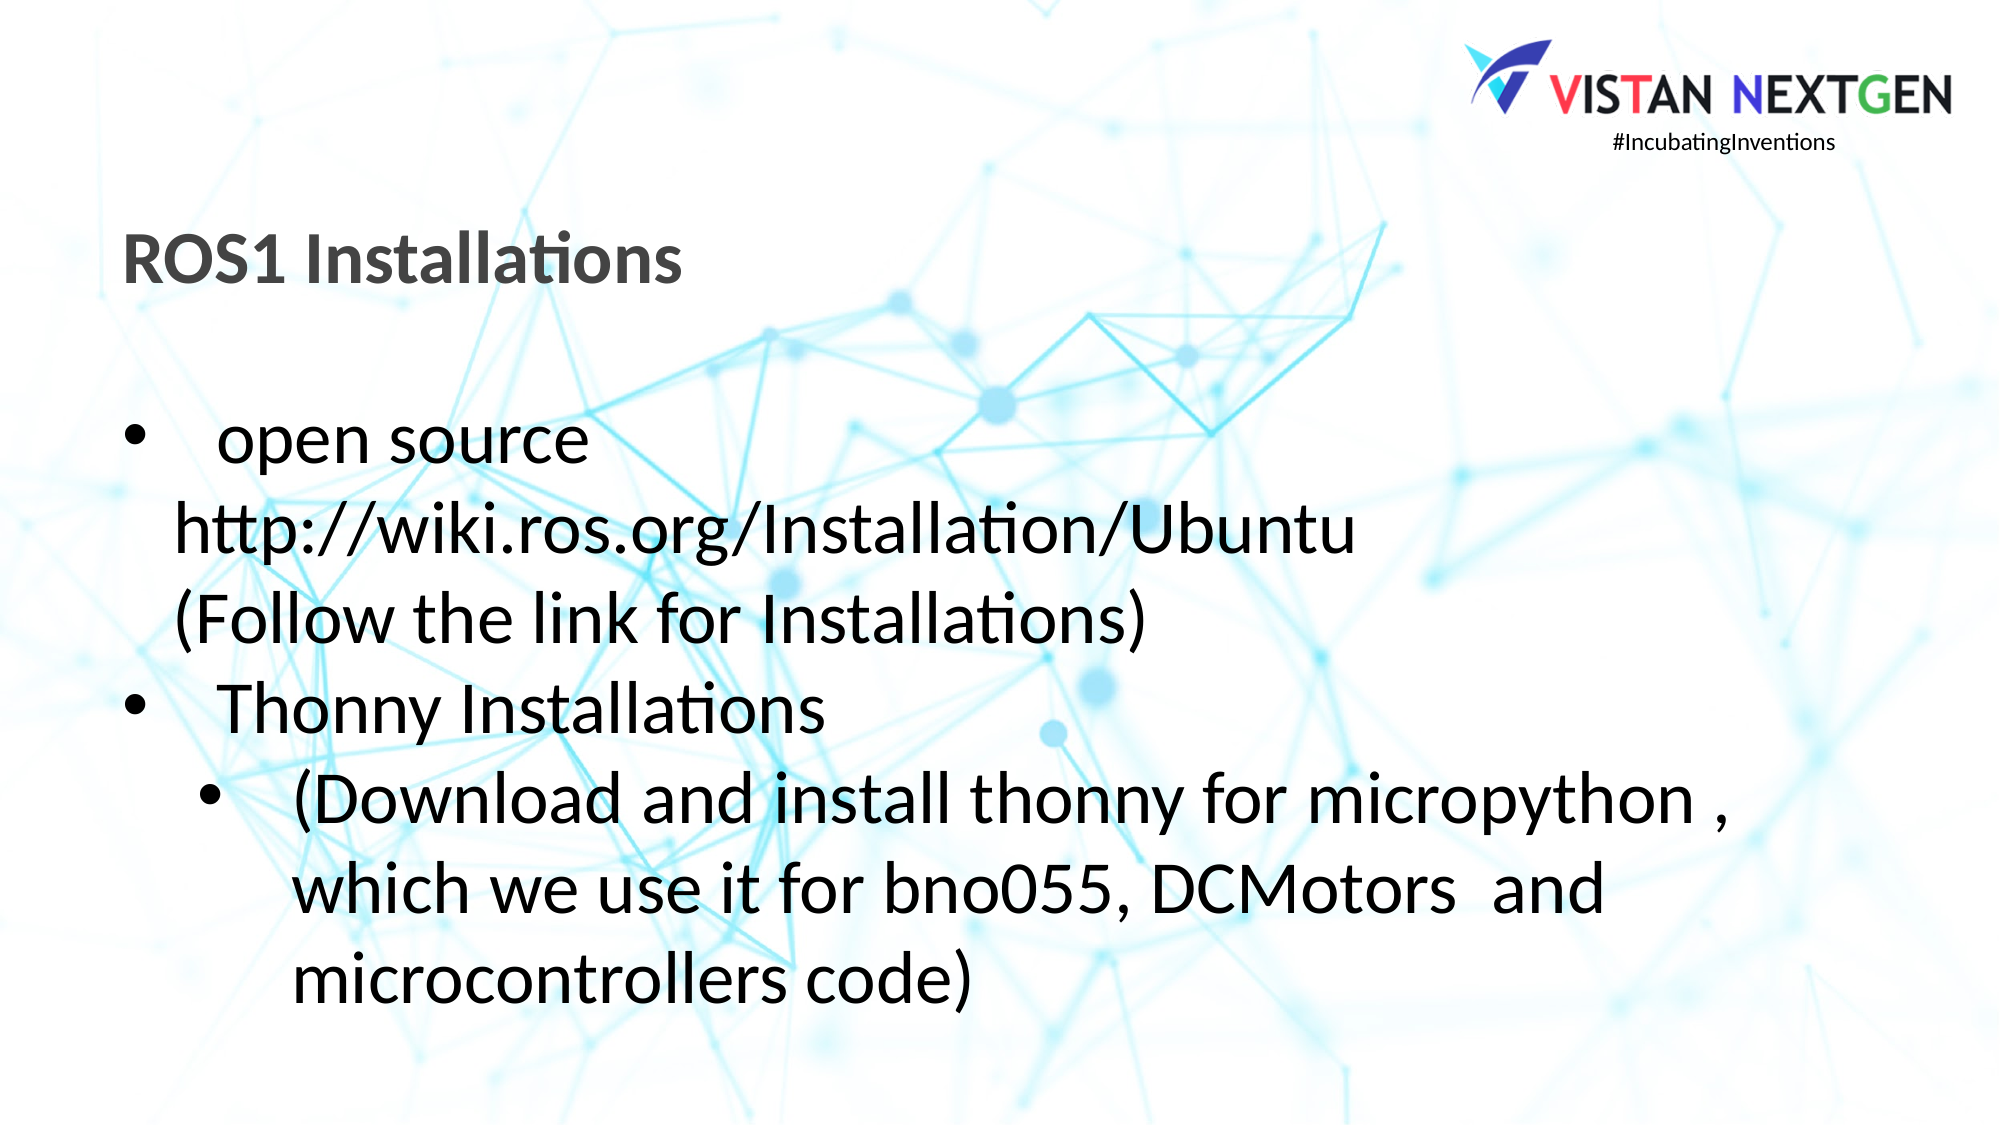

#IncubatingInventions
ROS1 Installations
open source
 http://wiki.ros.org/Installation/Ubuntu
 (Follow the link for Installations)
Thonny Installations
(Download and install thonny for micropython , which we use it for bno055, DCMotors and microcontrollers code)